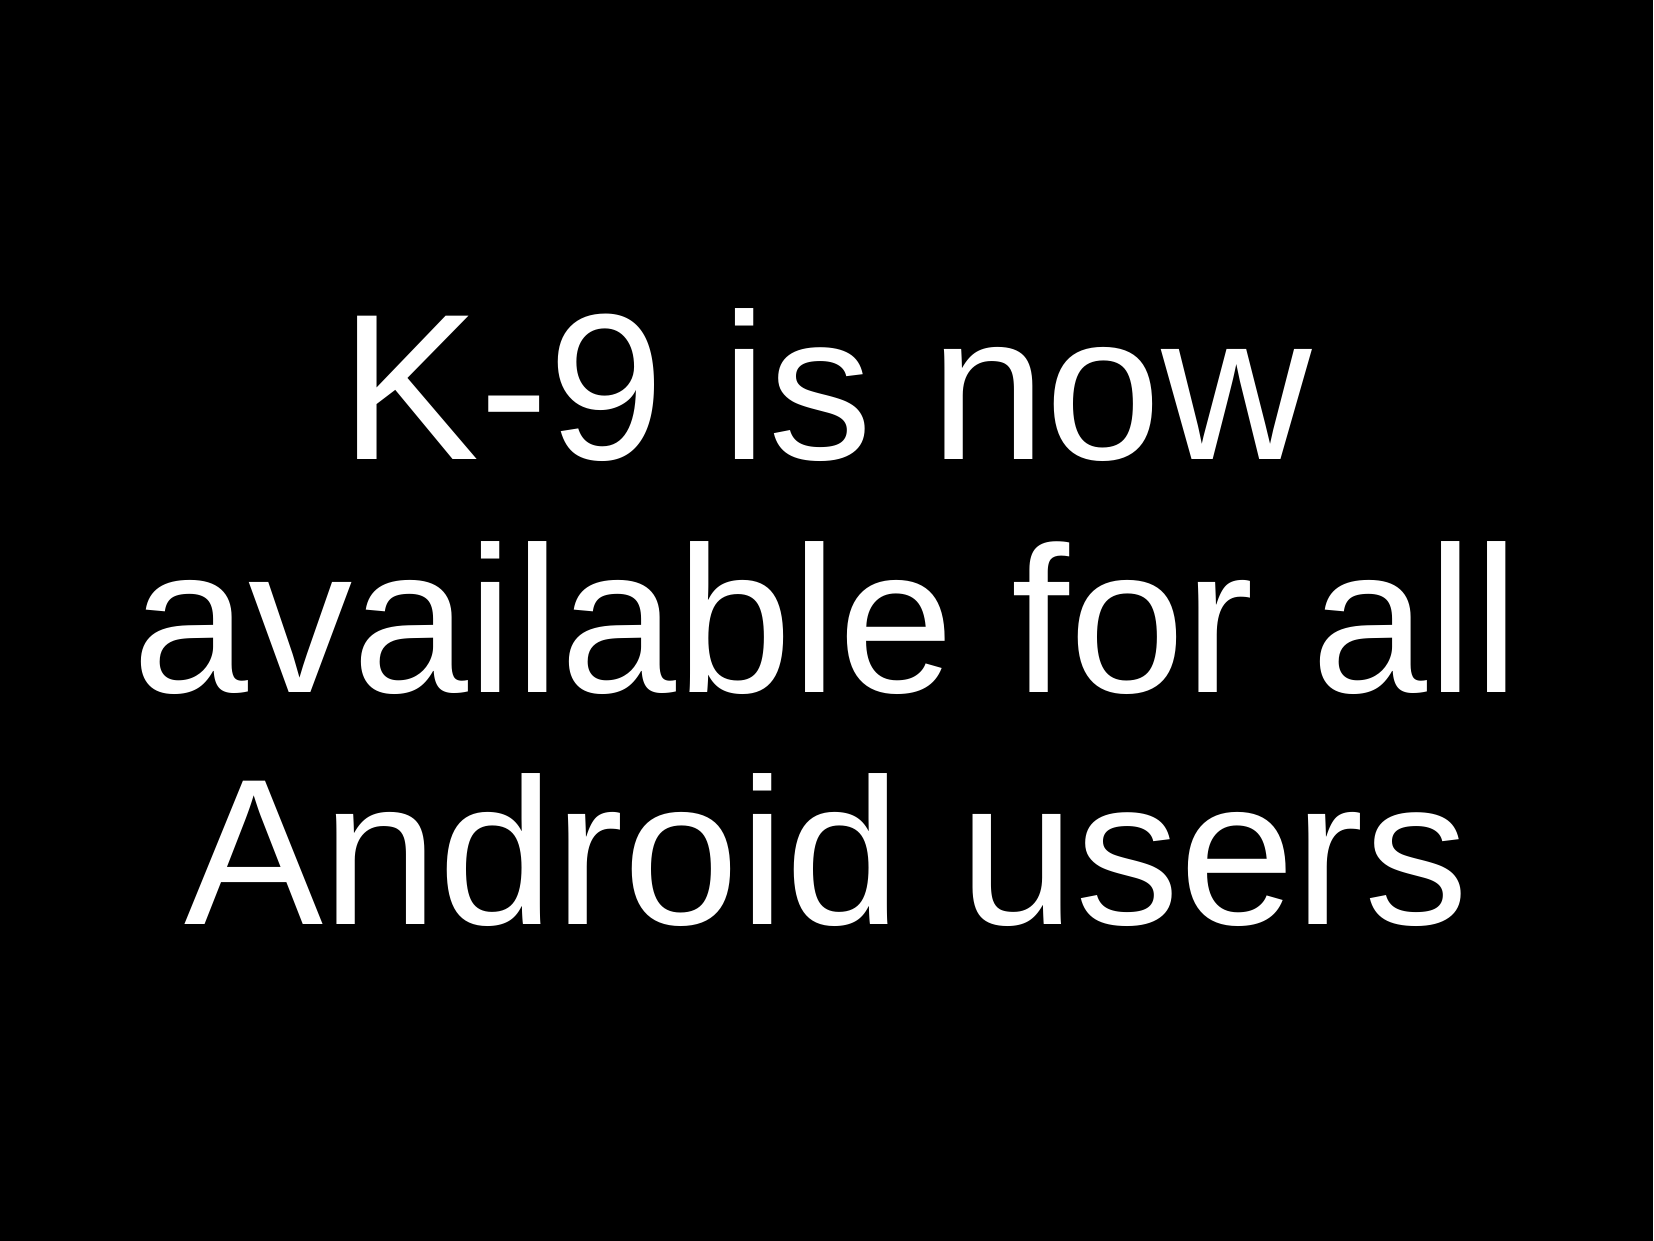

# K-9 is now available for all Android users